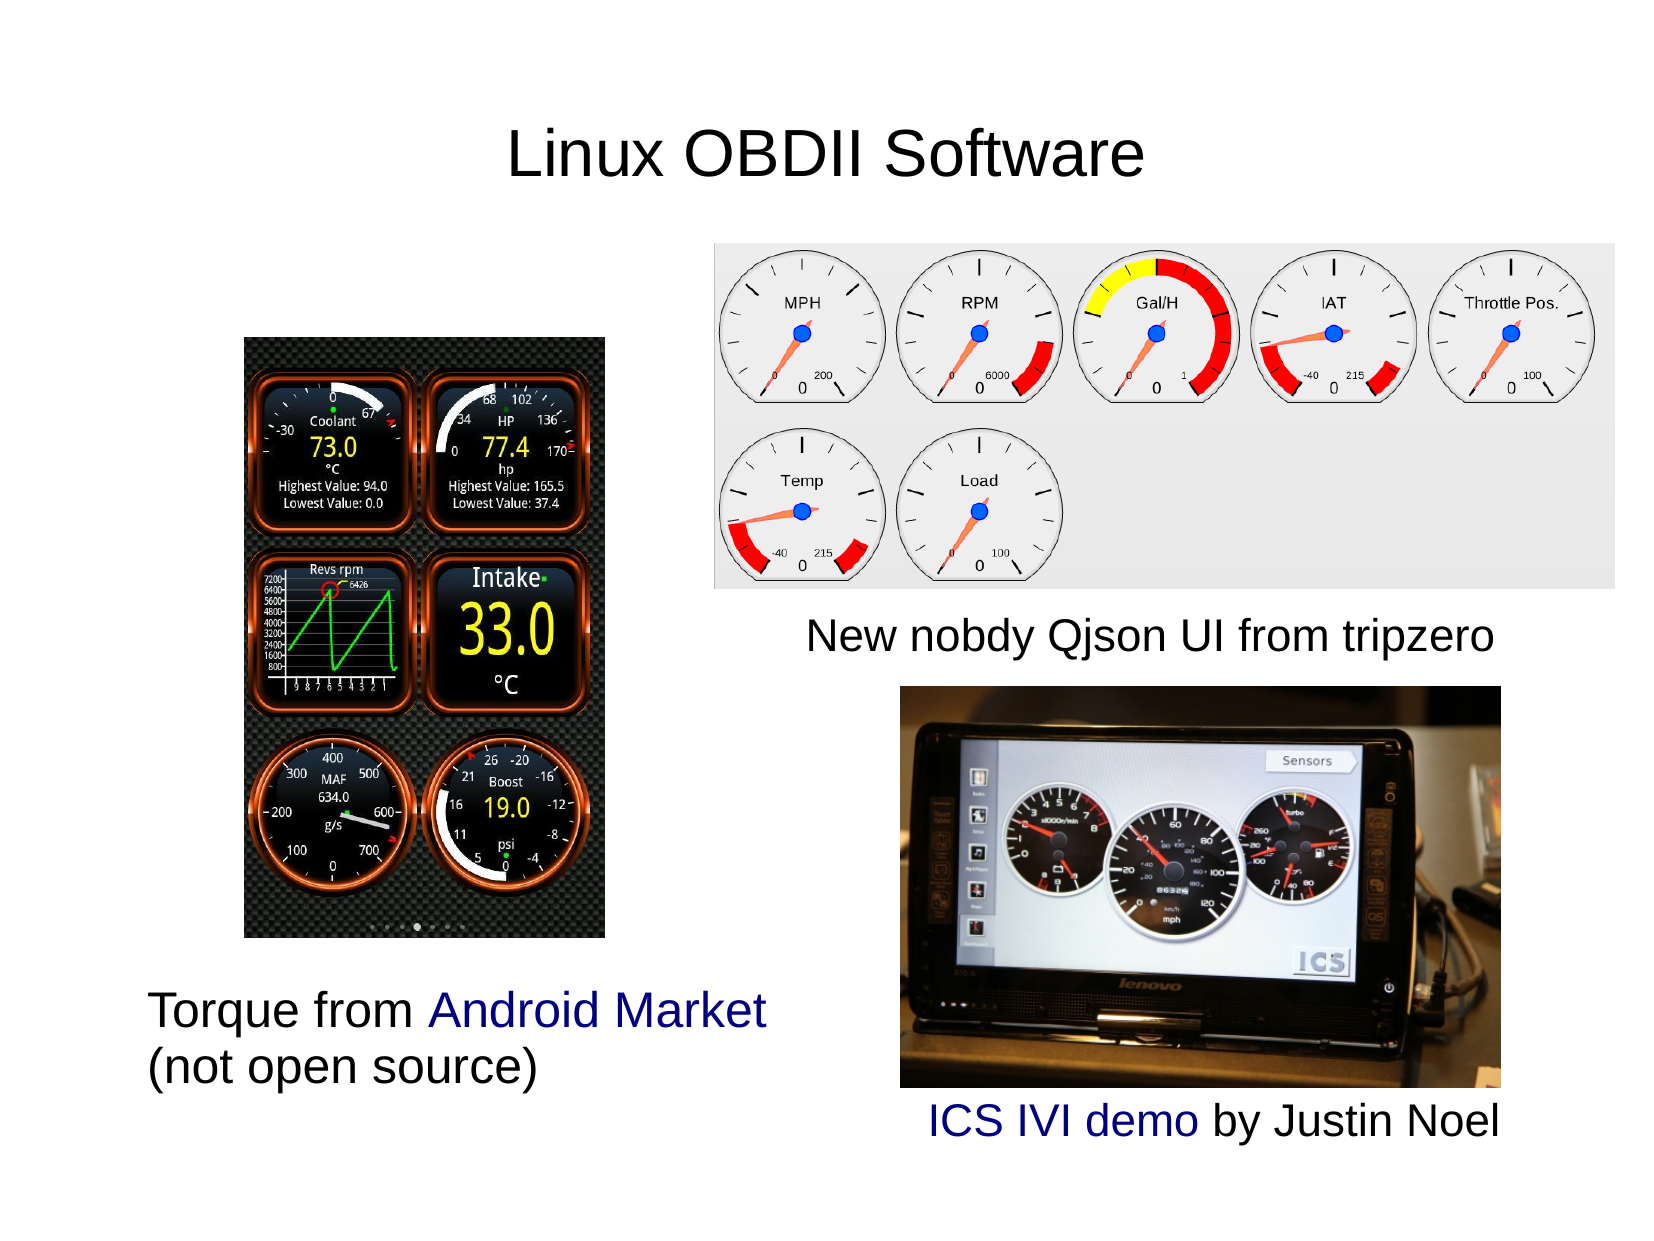

# Linux OBDII Software
New nobdy Qjson UI from tripzero
Torque from Android Market
(not open source)
 ICS IVI demo by Justin Noel